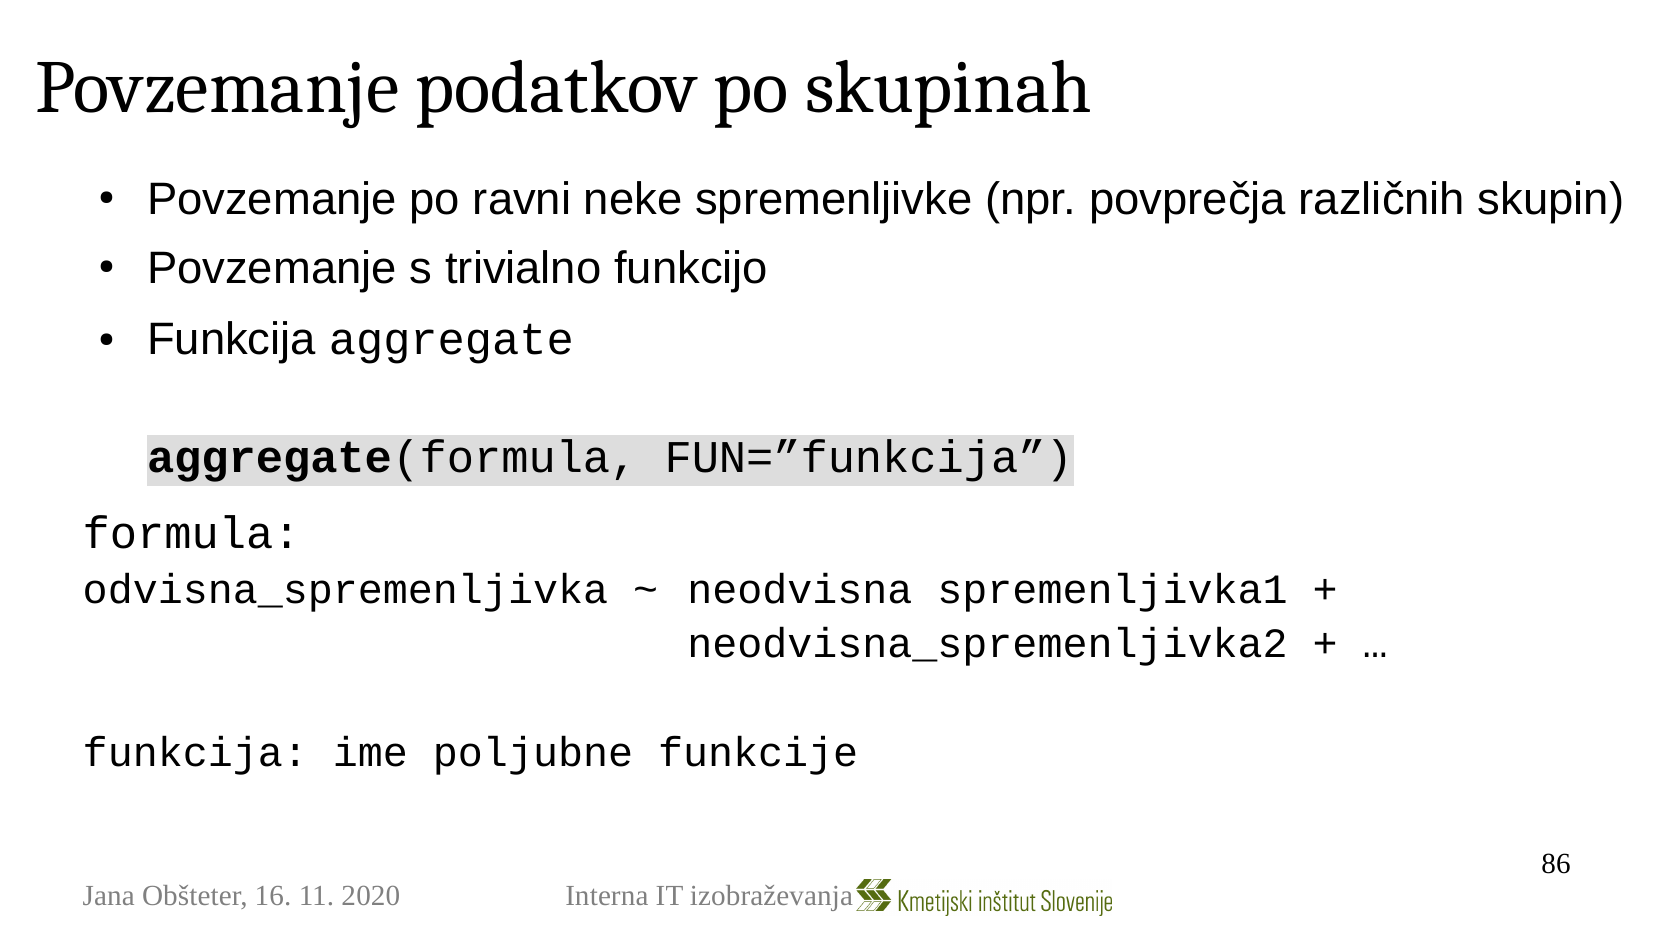

# Povzemanje podatkov po skupinah
Povzemanje po ravni neke spremenljivke (npr. povprečja različnih skupin)
Povzemanje s trivialno funkcijo
Funkcija aggregate
aggregate(formula, FUN=”funkcija”)
formula:
odvisna_spremenljivka ~ 	neodvisna spremenljivka1 + 				 				 					 			neodvisna_spremenljivka2 + …
funkcija: ime poljubne funkcije
86